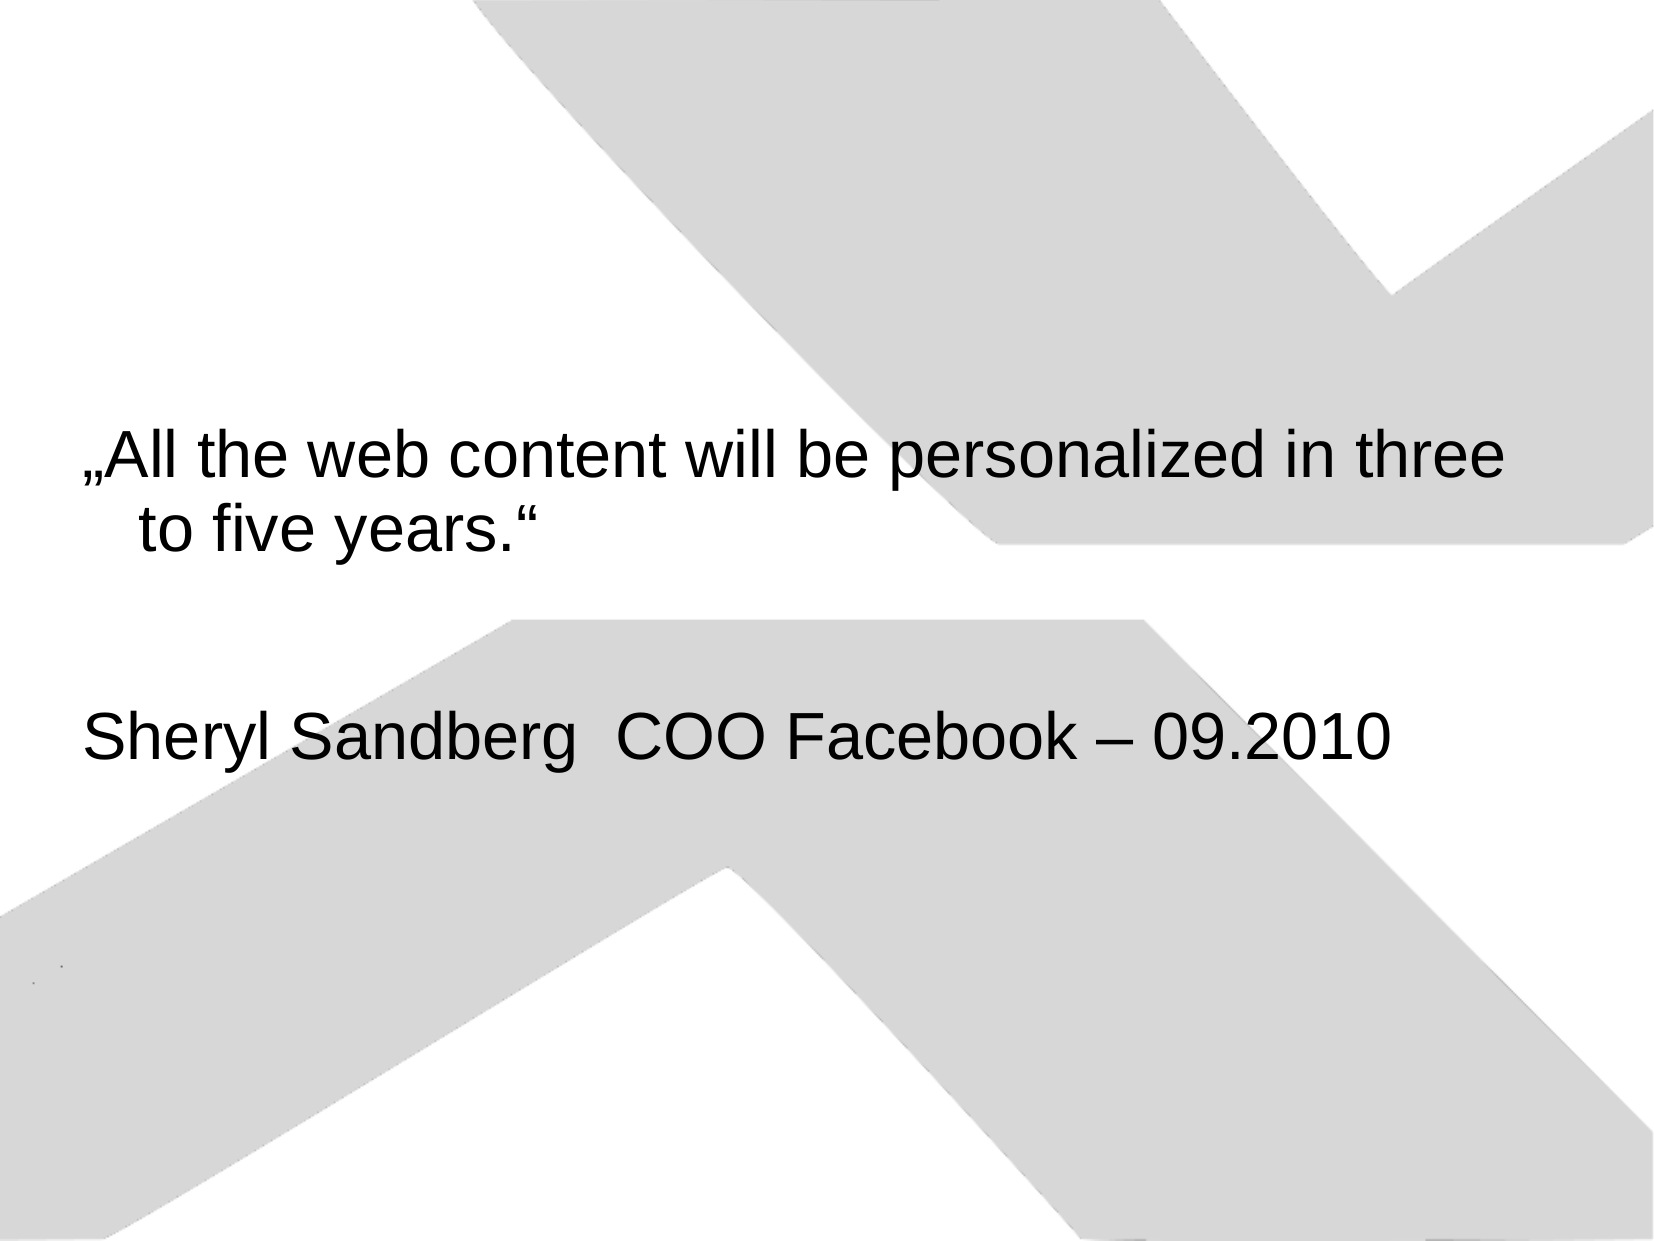

#
„All the web content will be personalized in three to five years.“
Sheryl Sandberg COO Facebook – 09.2010